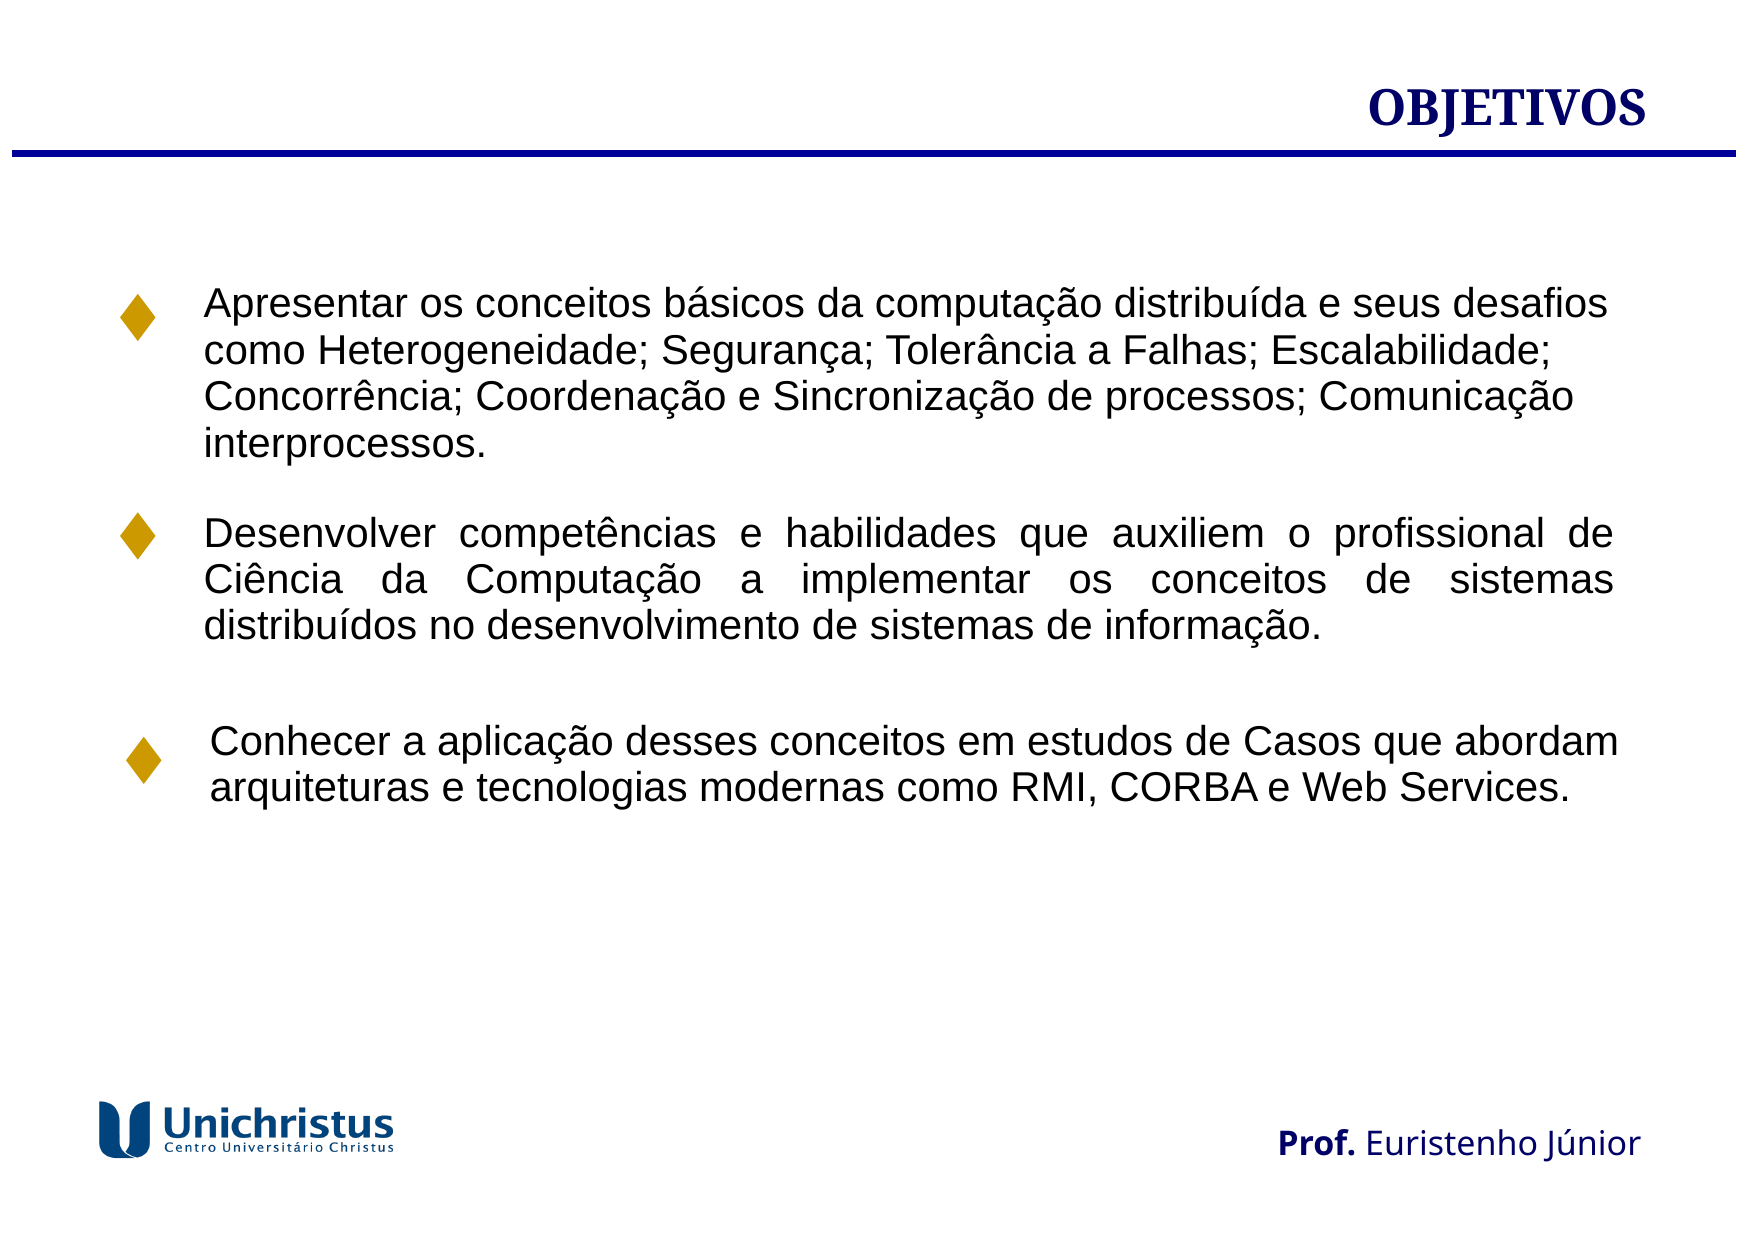

OBJETIVOS
Apresentar os conceitos básicos da computação distribuída e seus desafios como Heterogeneidade; Segurança; Tolerância a Falhas; Escalabilidade; Concorrência; Coordenação e Sincronização de processos; Comunicação interprocessos.
Desenvolver competências e habilidades que auxiliem o profissional de Ciência da Computação a implementar os conceitos de sistemas distribuídos no desenvolvimento de sistemas de informação.
Conhecer a aplicação desses conceitos em estudos de Casos que abordam arquiteturas e tecnologias modernas como RMI, CORBA e Web Services.
Prof. Euristenho Júnior